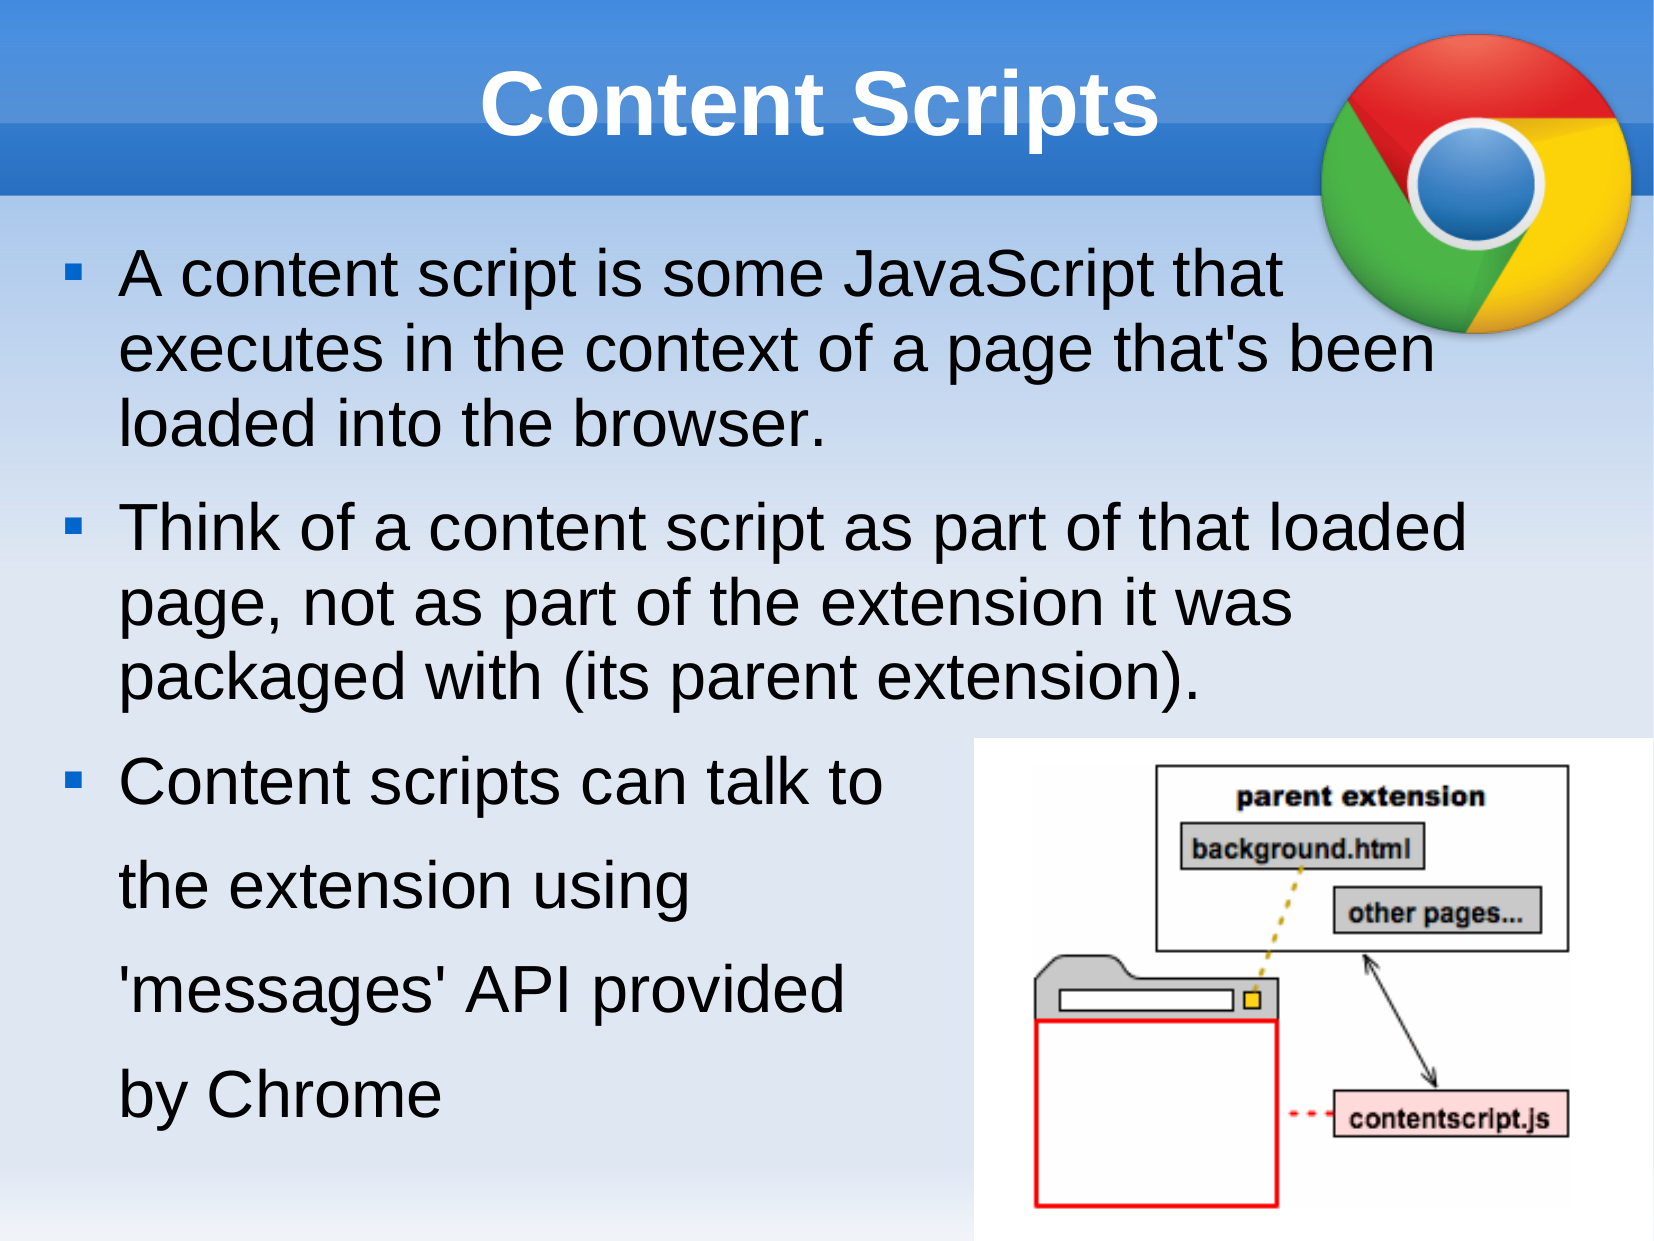

# Content Scripts
A content script is some JavaScript that executes in the context of a page that's been loaded into the browser.
Think of a content script as part of that loaded page, not as part of the extension it was packaged with (its parent extension).
Content scripts can talk to
the extension using
'messages' API provided
by Chrome